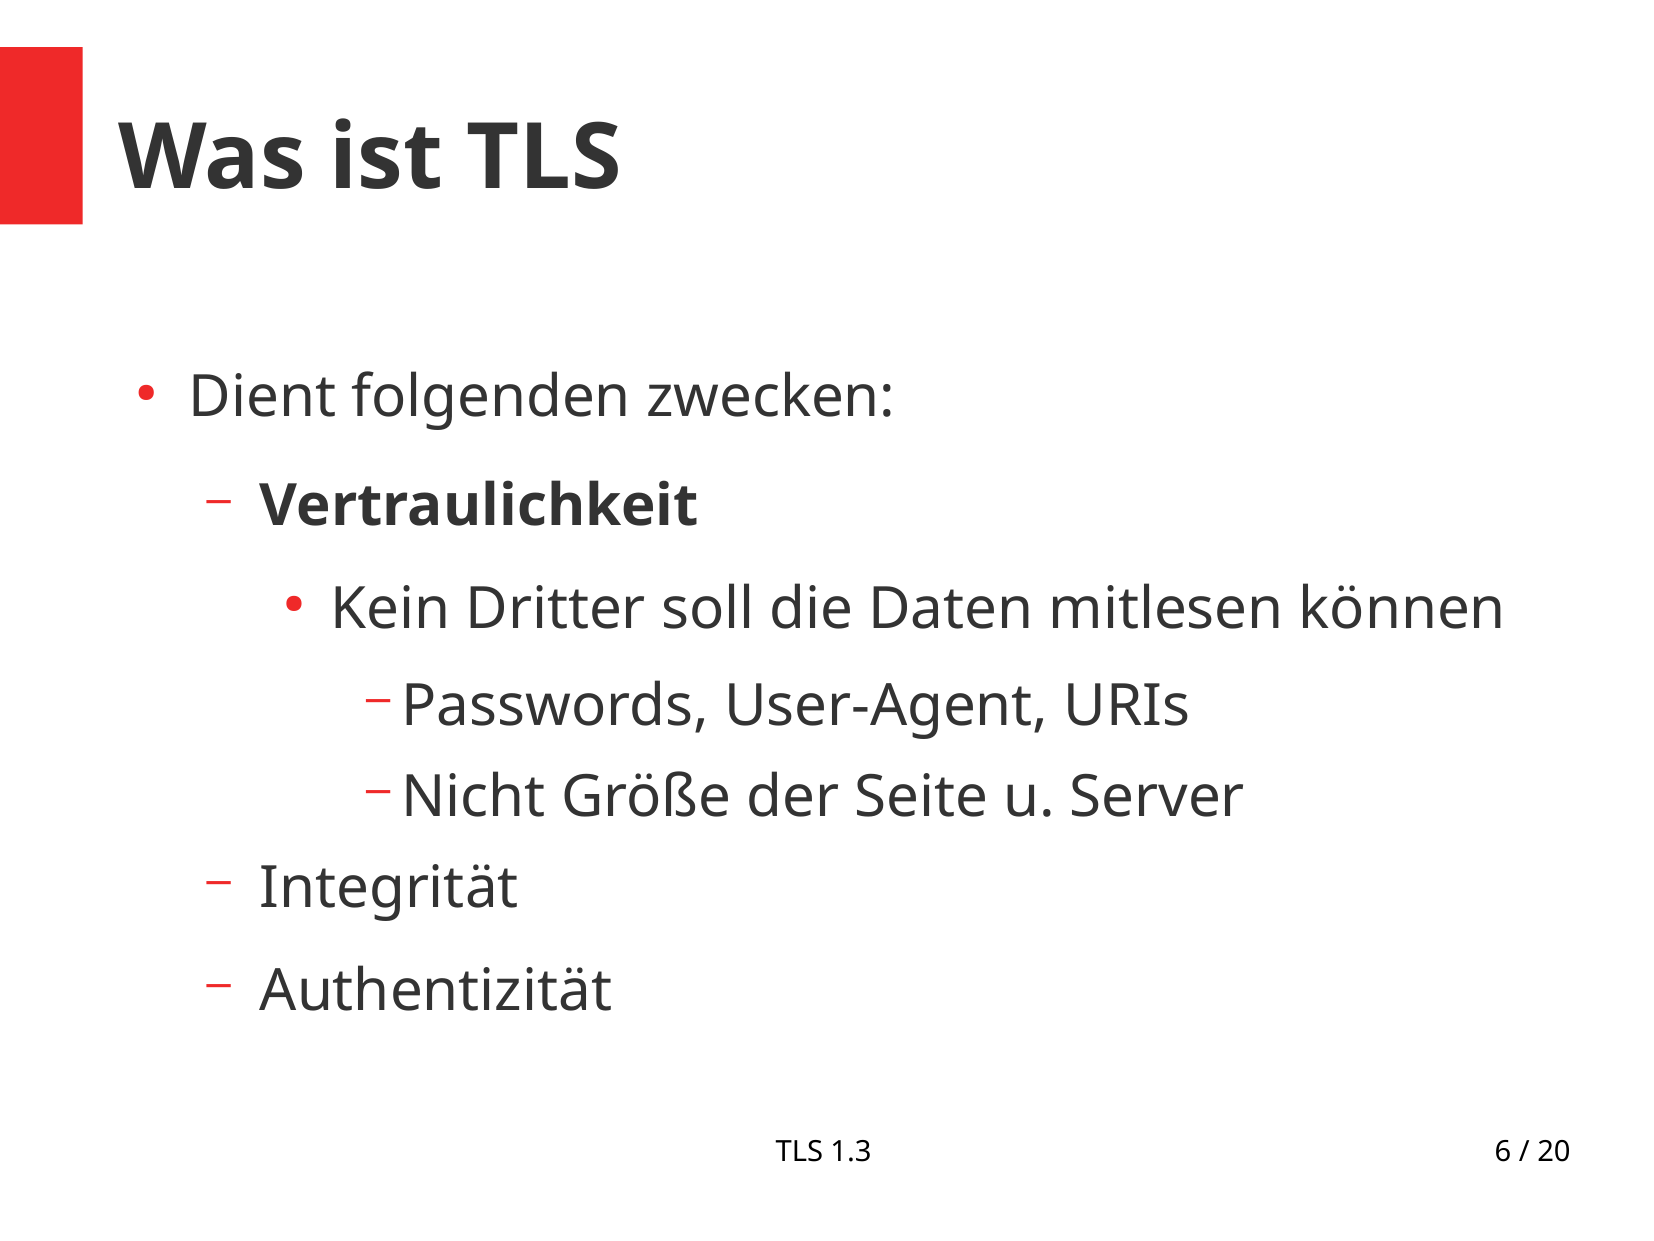

# Was ist TLS
Dient folgenden zwecken:
Vertraulichkeit
Kein Dritter soll die Daten mitlesen können
Passwords, User-Agent, URIs
Nicht Größe der Seite u. Server
Integrität
Authentizität
TLS 1.3
6